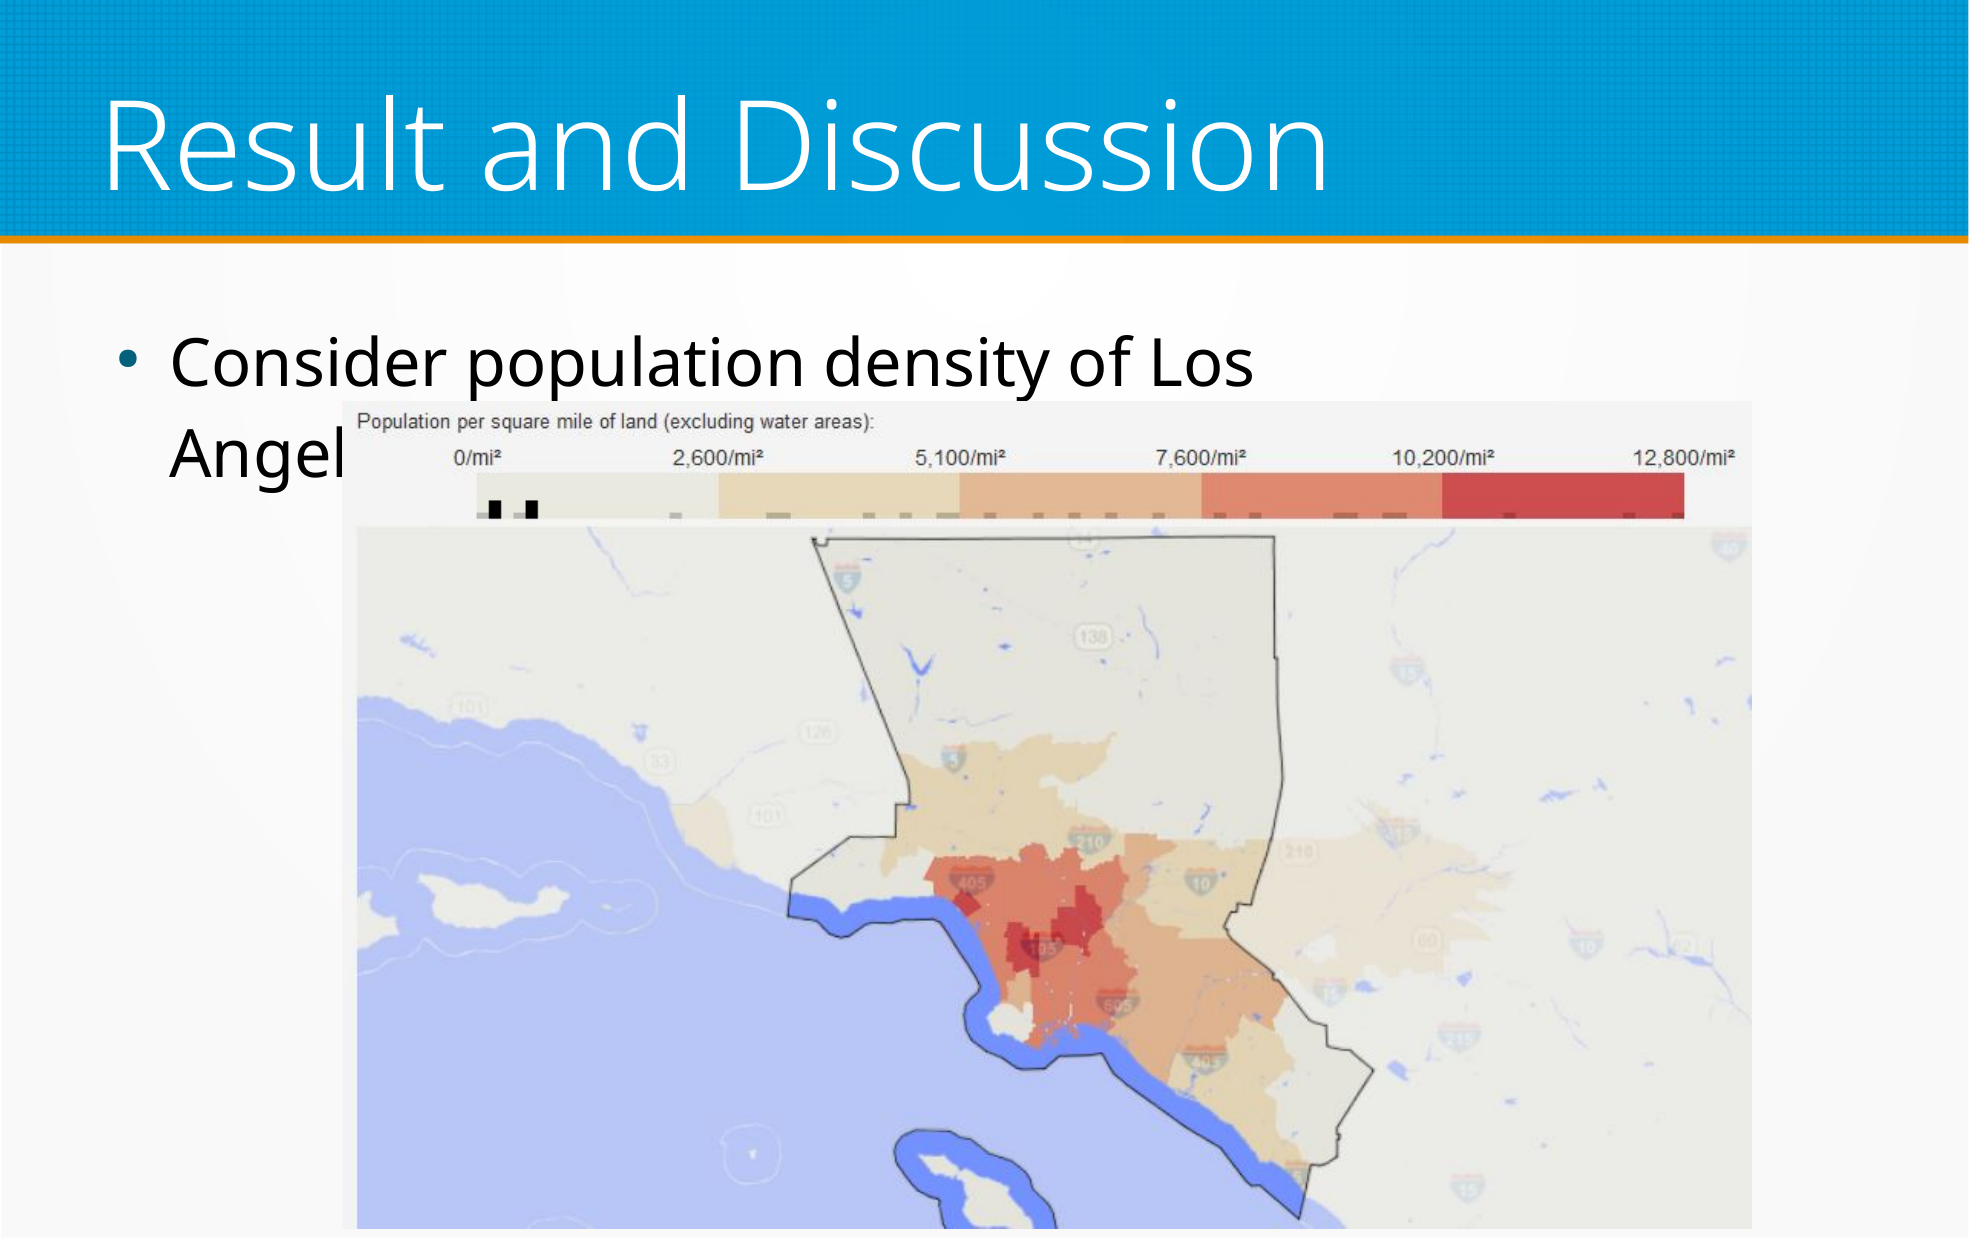

Result and Discussion
# Consider population density of Los Angeles